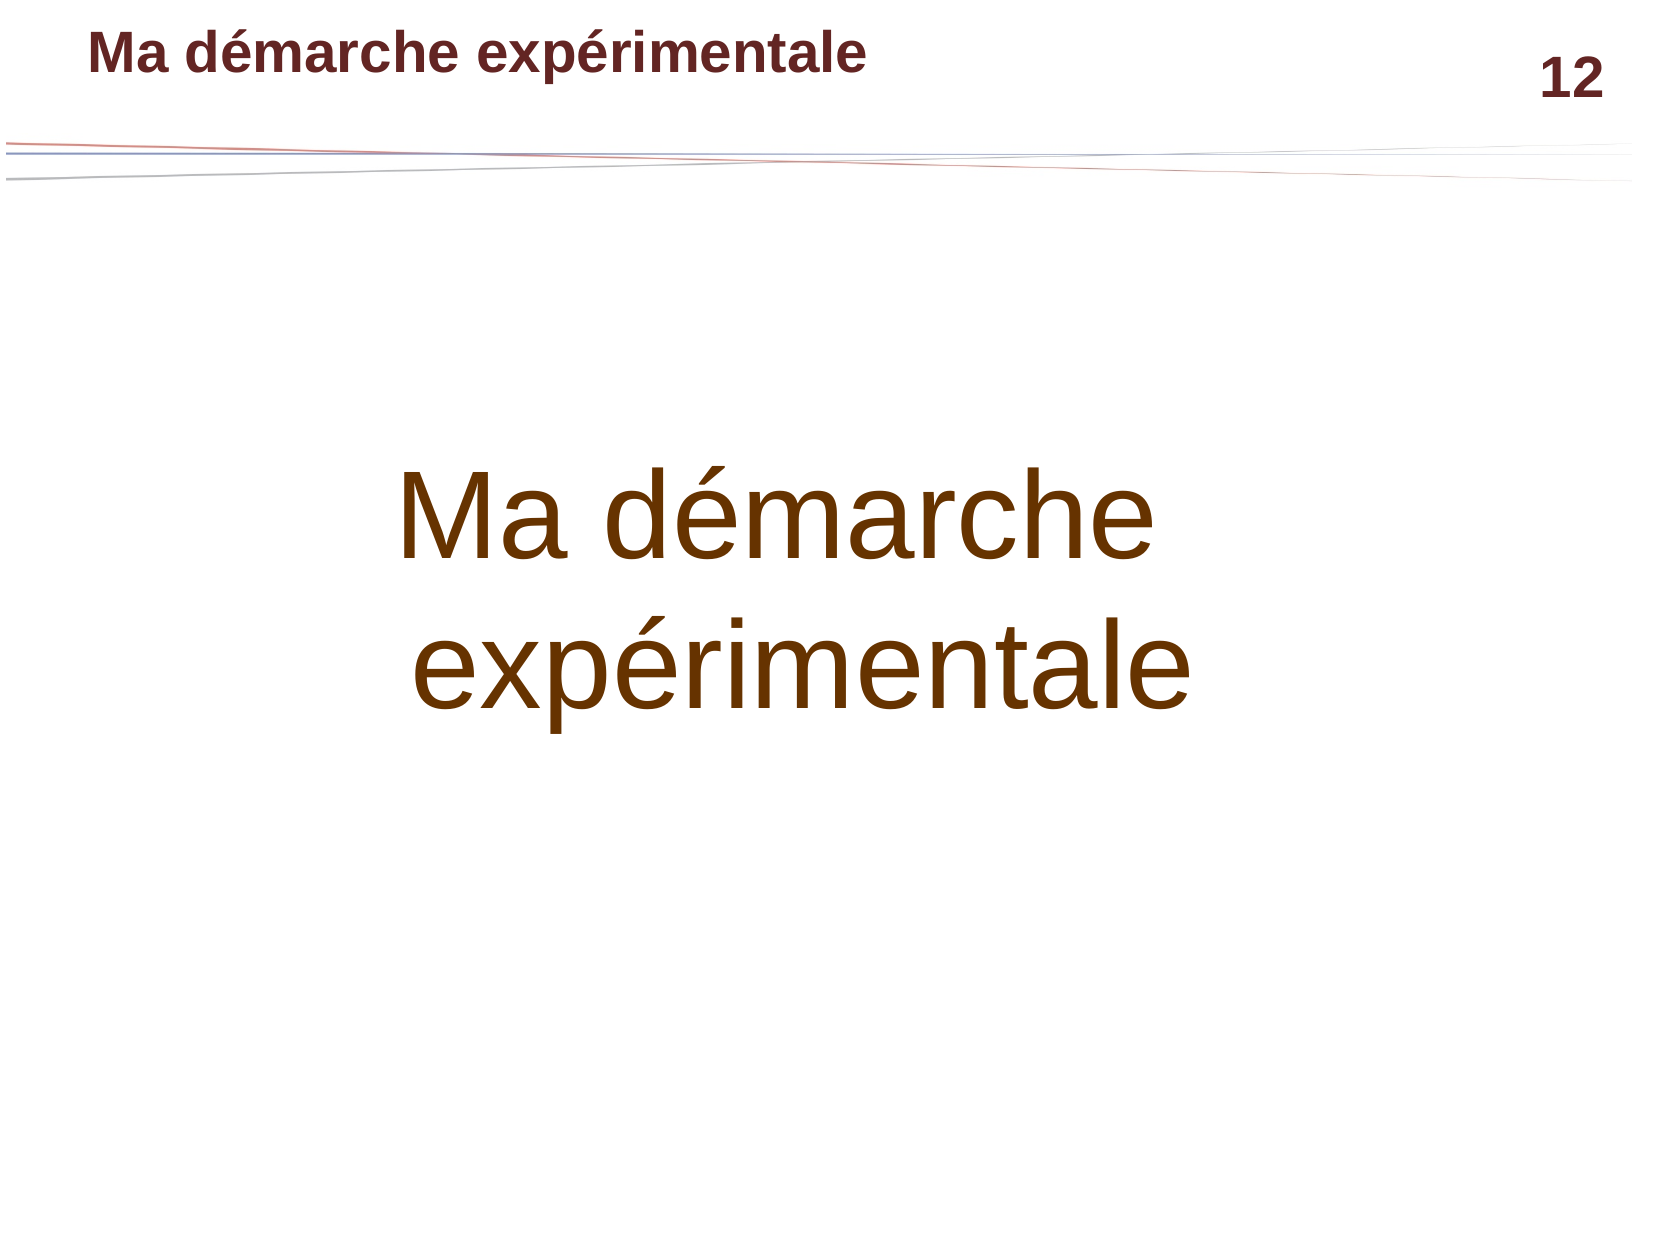

Ma démarche expérimentale
12
# Ma démarche expérimentale